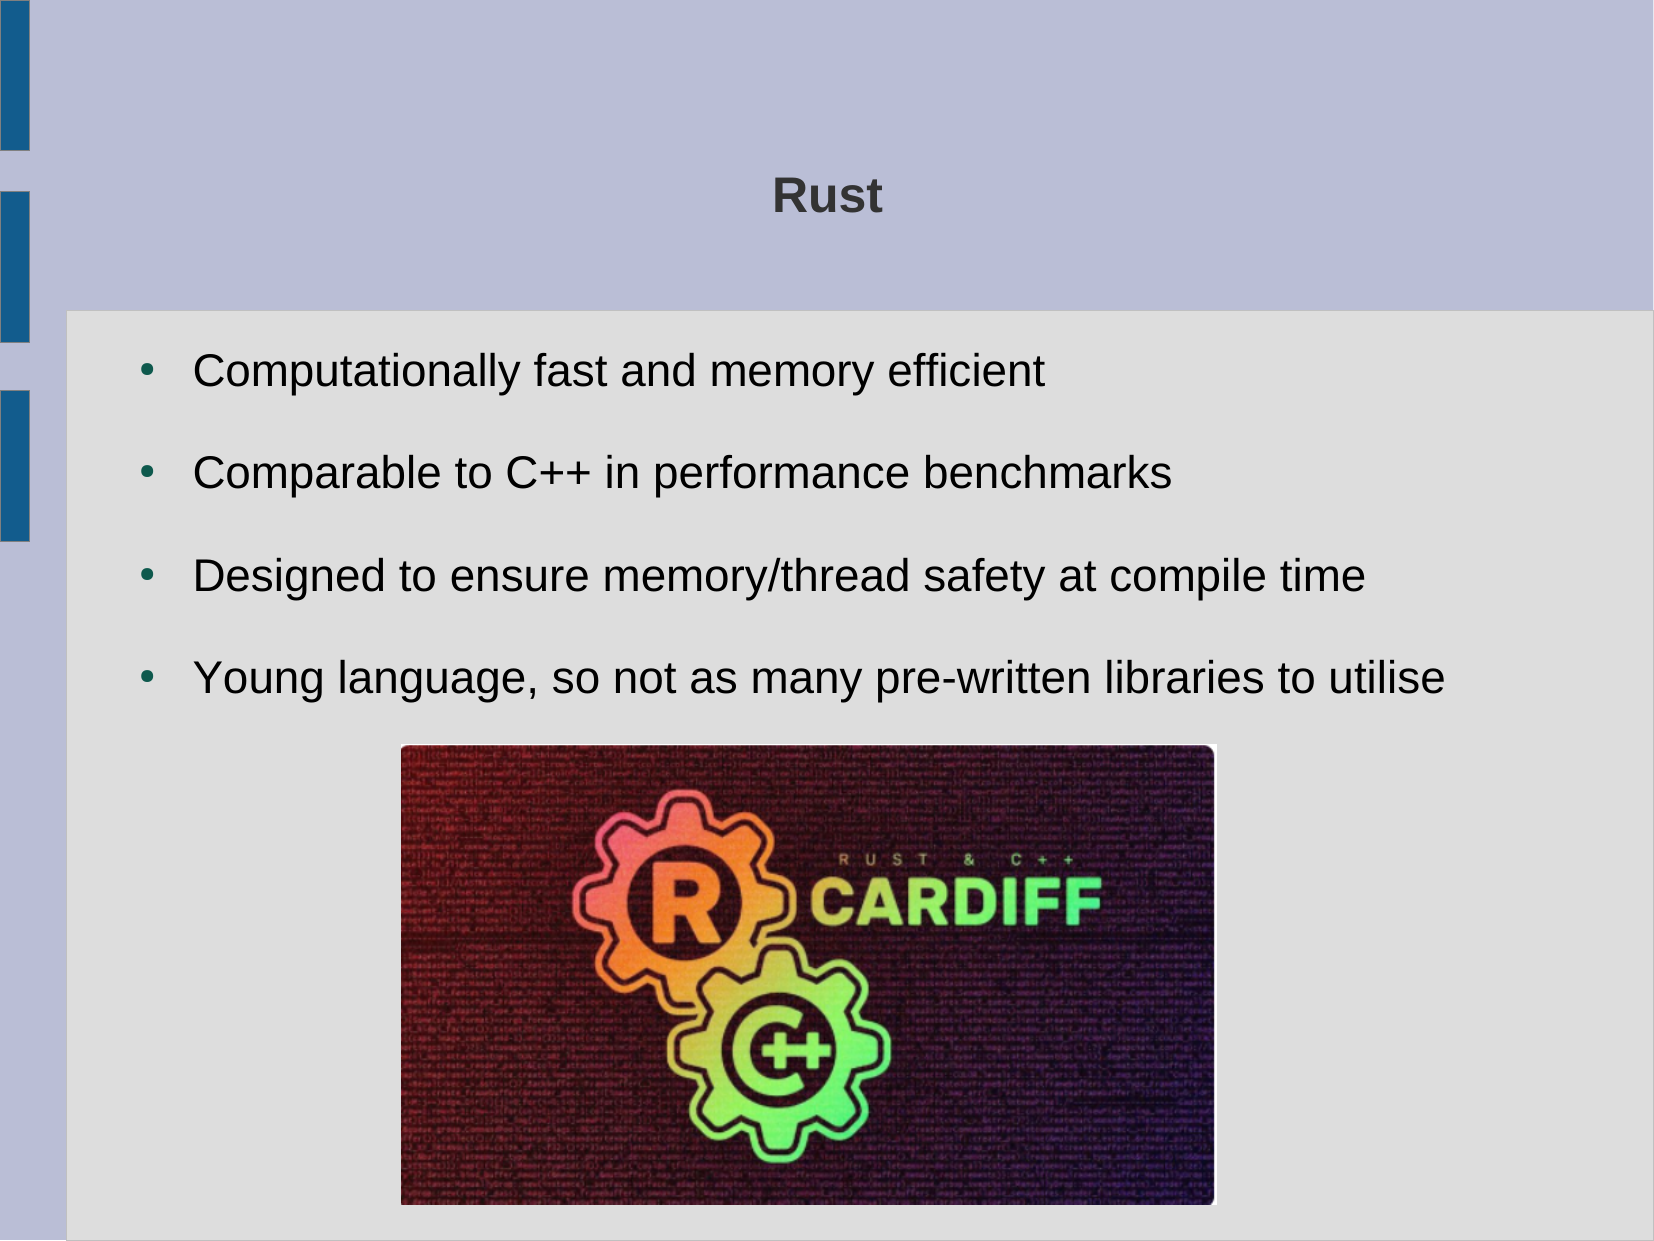

# Rust
Computationally fast and memory efficient
Comparable to C++ in performance benchmarks
Designed to ensure memory/thread safety at compile time
Young language, so not as many pre-written libraries to utilise